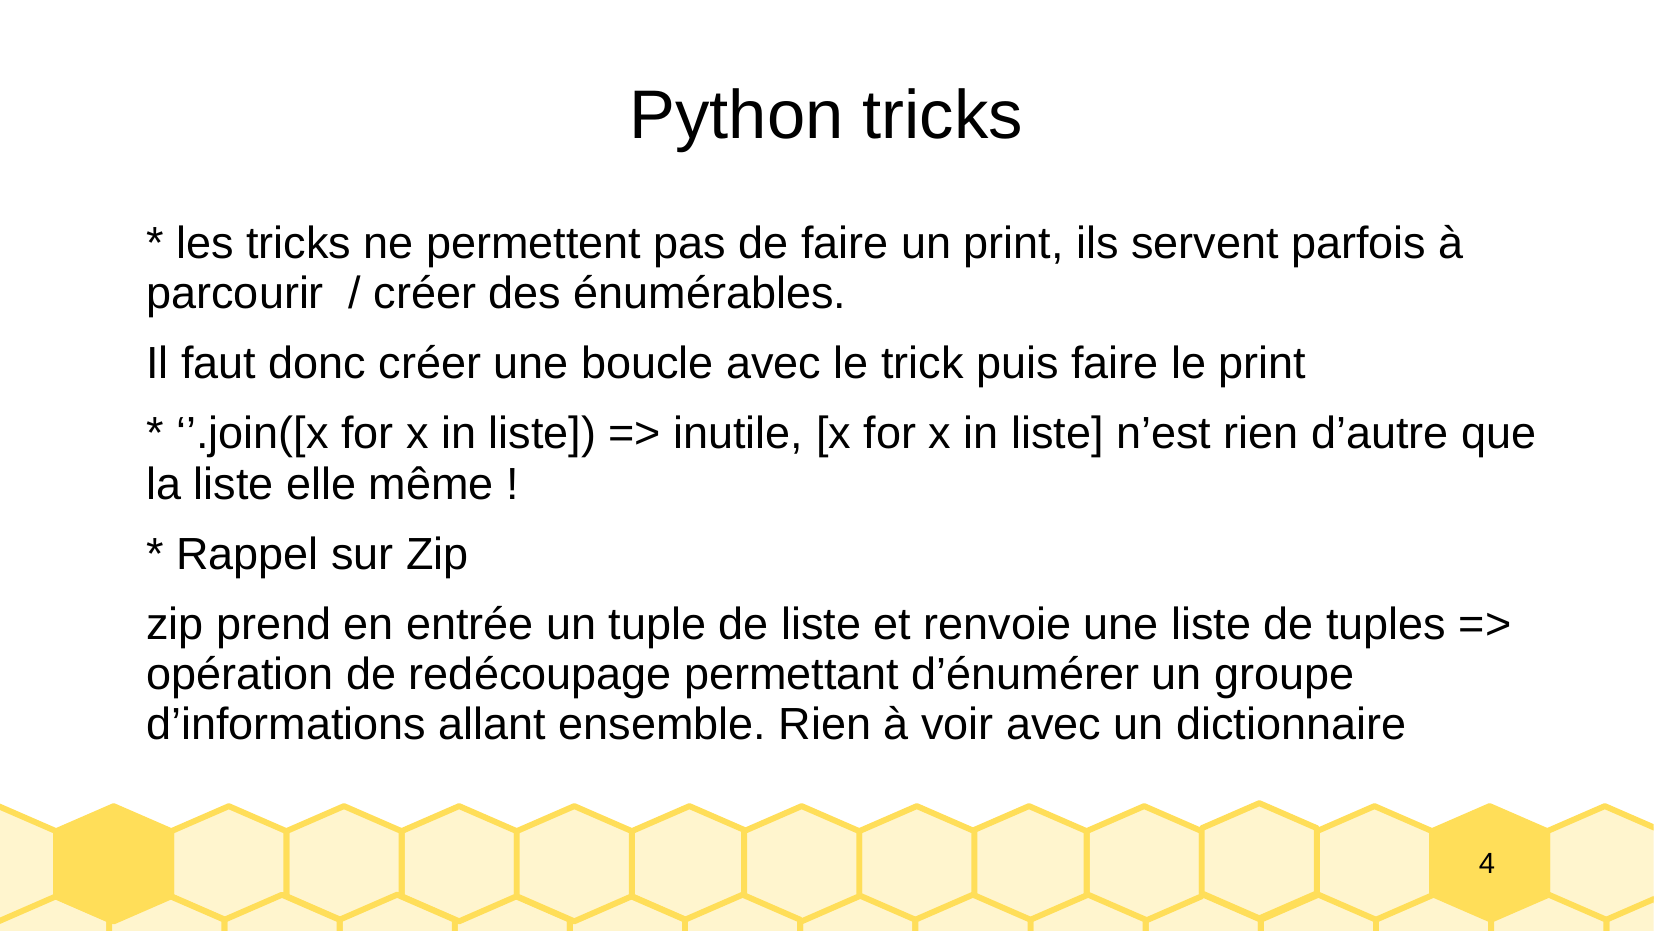

# Python tricks
* les tricks ne permettent pas de faire un print, ils servent parfois à parcourir / créer des énumérables.
Il faut donc créer une boucle avec le trick puis faire le print
* ‘’.join([x for x in liste]) => inutile, [x for x in liste] n’est rien d’autre que la liste elle même !
* Rappel sur Zip
zip prend en entrée un tuple de liste et renvoie une liste de tuples => opération de redécoupage permettant d’énumérer un groupe d’informations allant ensemble. Rien à voir avec un dictionnaire